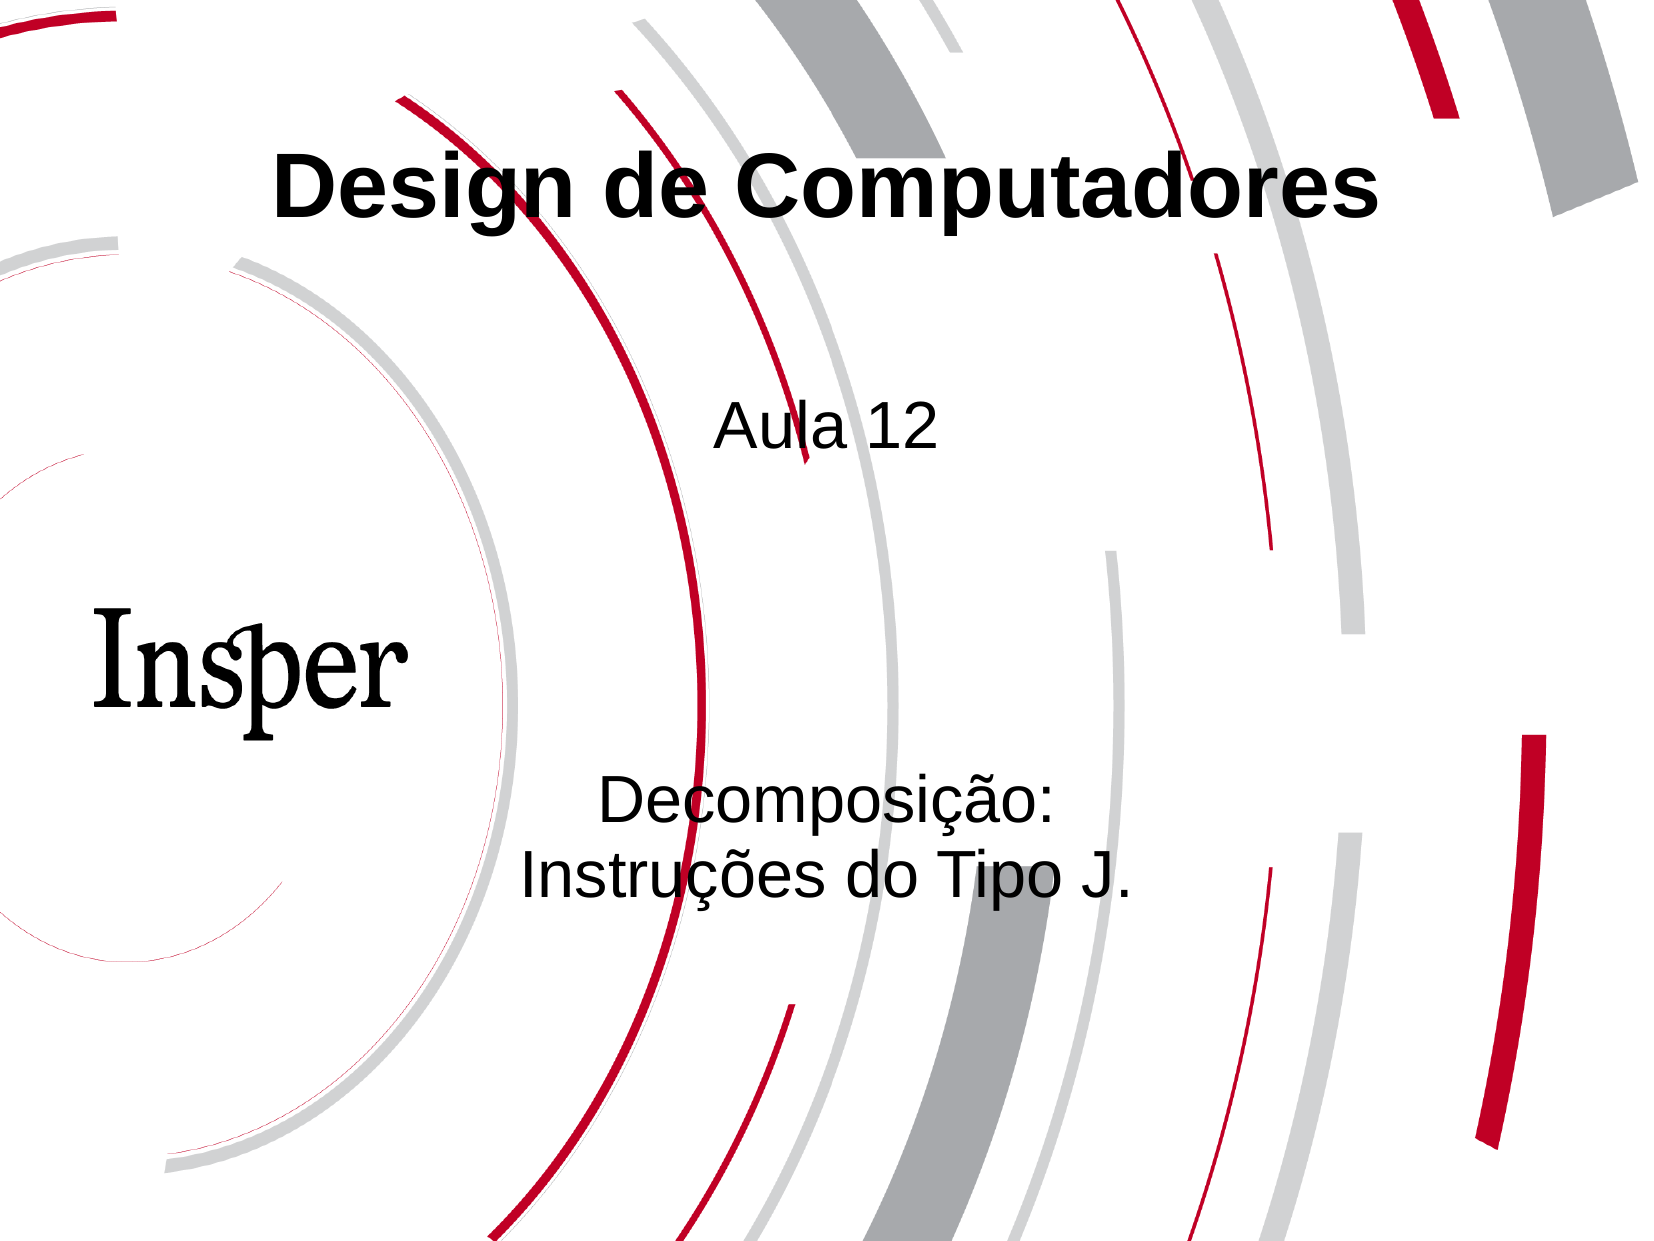

# Design de Computadores
Aula 12
Decomposição:
Instruções do Tipo J.